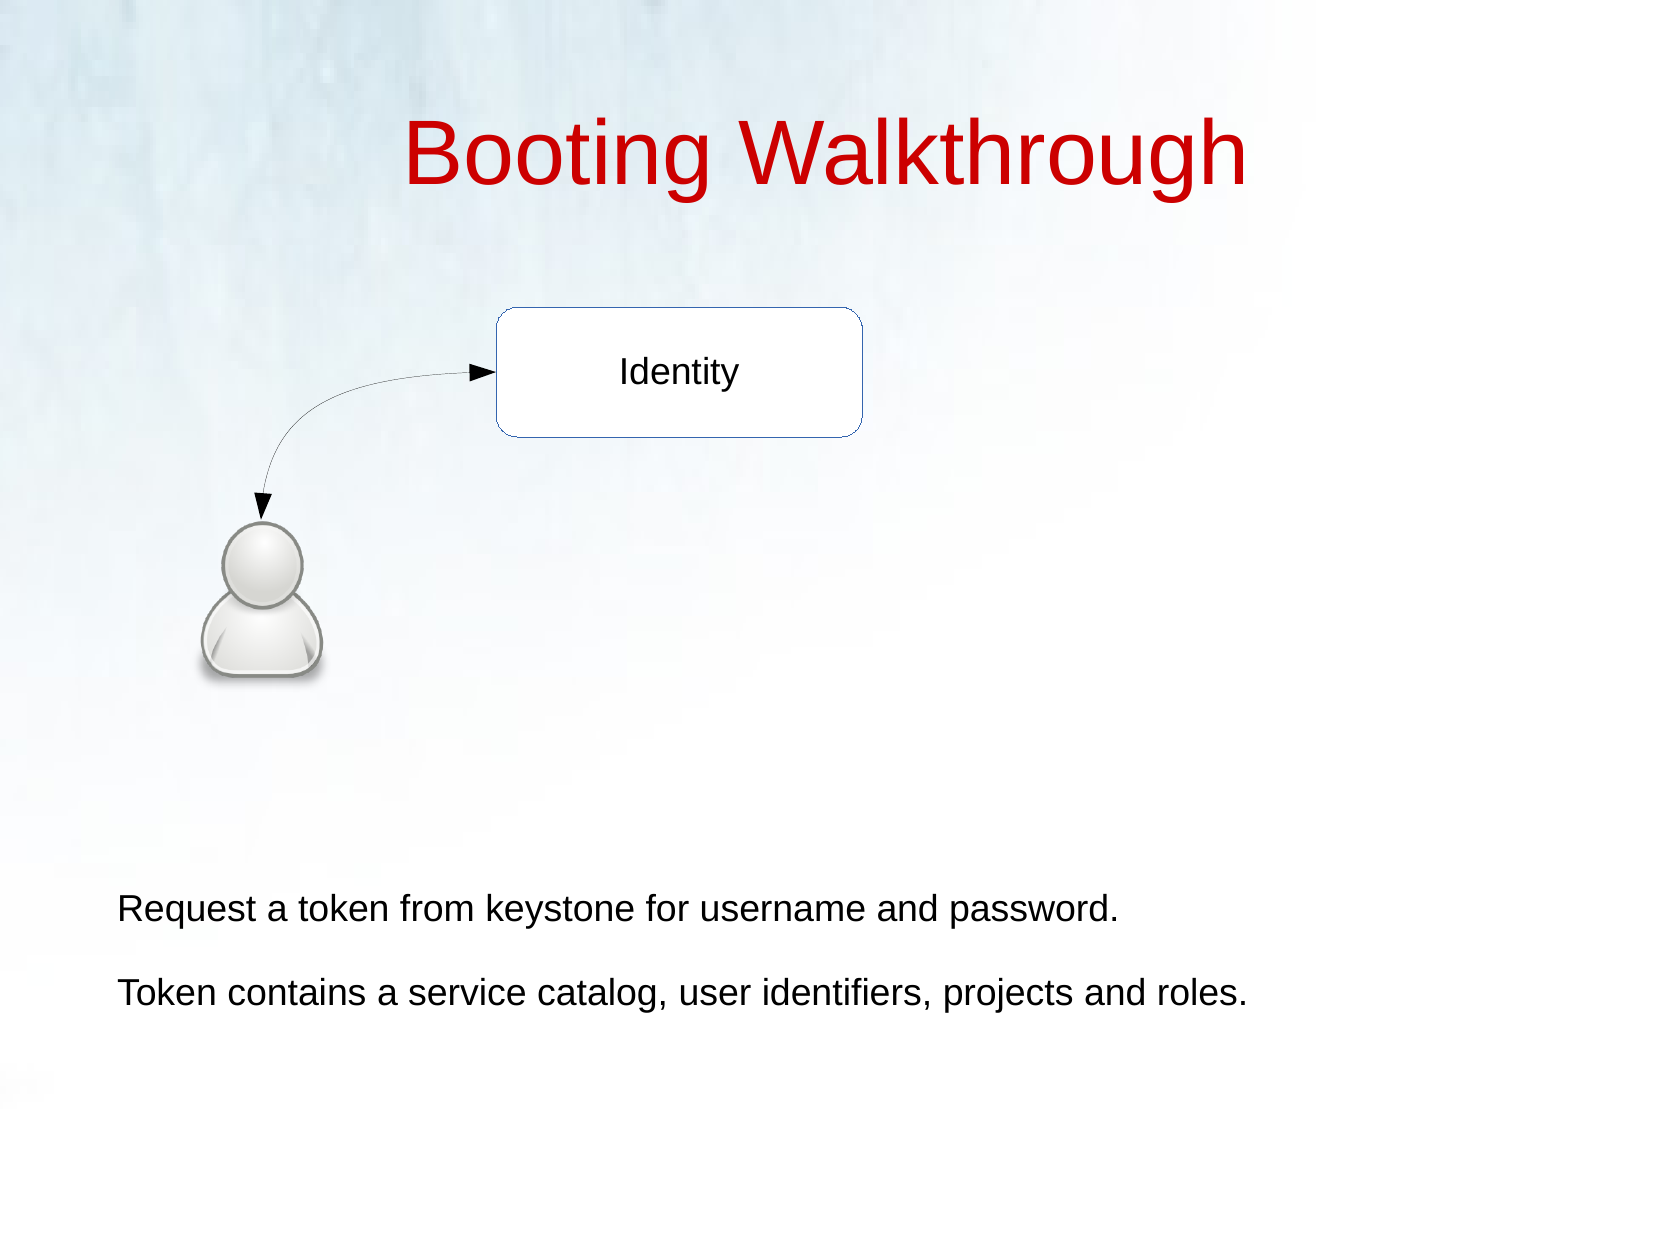

# Booting Walkthrough
Identity
Request a token from keystone for username and password.
Token contains a service catalog, user identifiers, projects and roles.